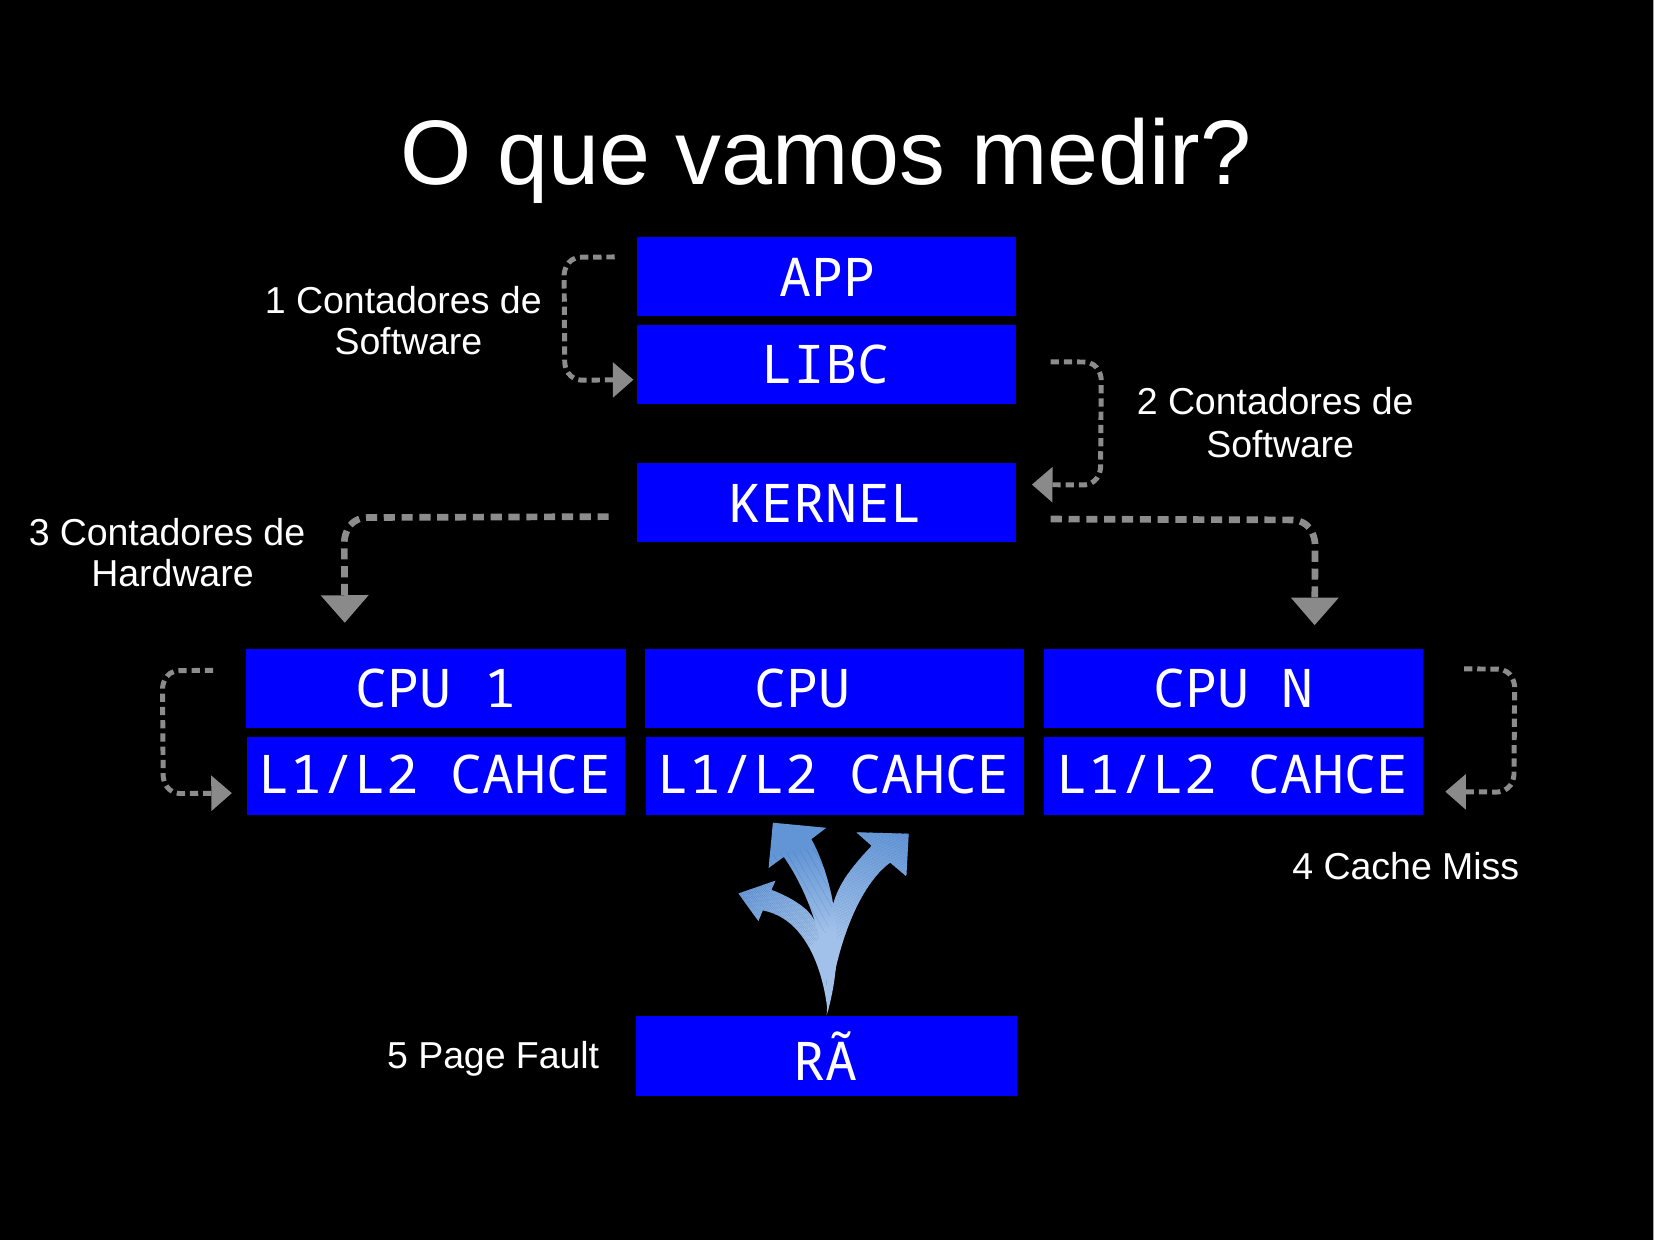

# O que vamos medir?
1 Contadores de
Software
2 Contadores de
Software
3 Contadores de
Hardware
4 Cache Miss
5 Page Fault